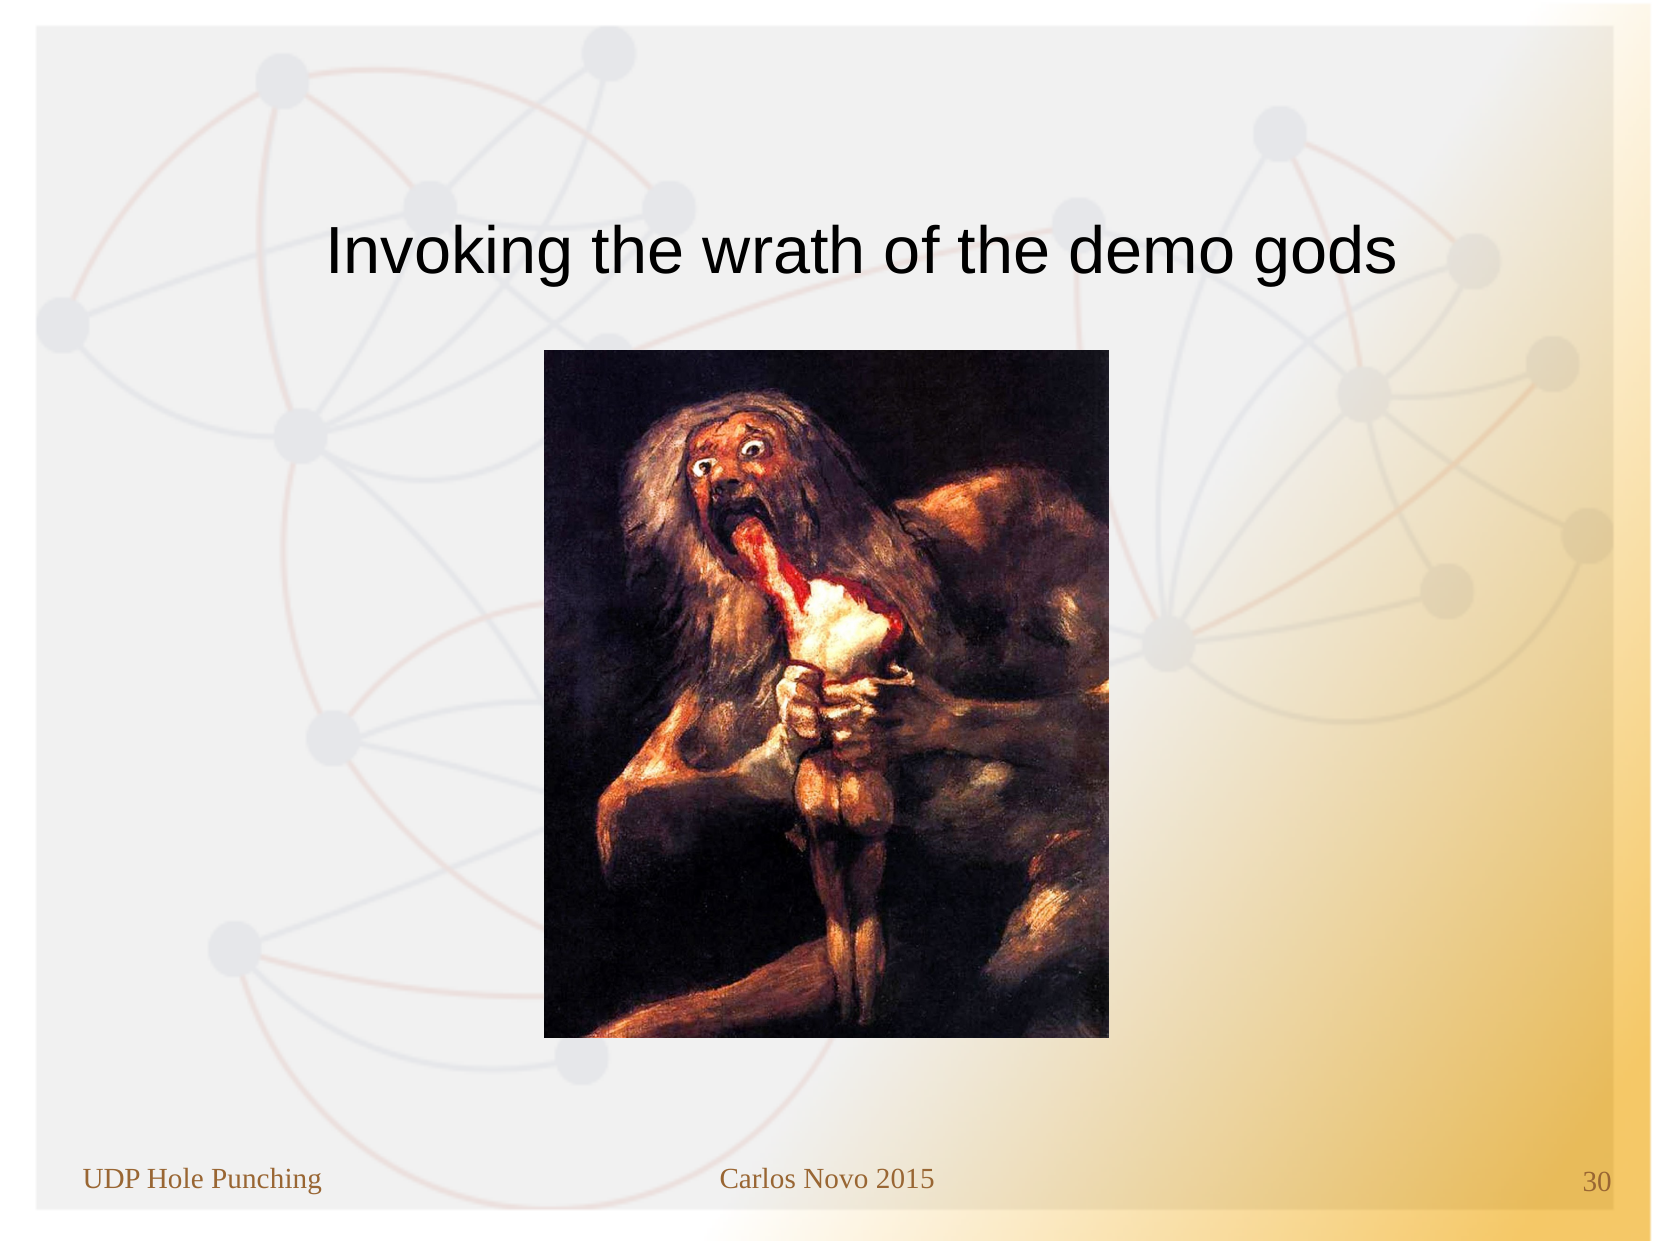

# Invoking the wrath of the demo gods
30